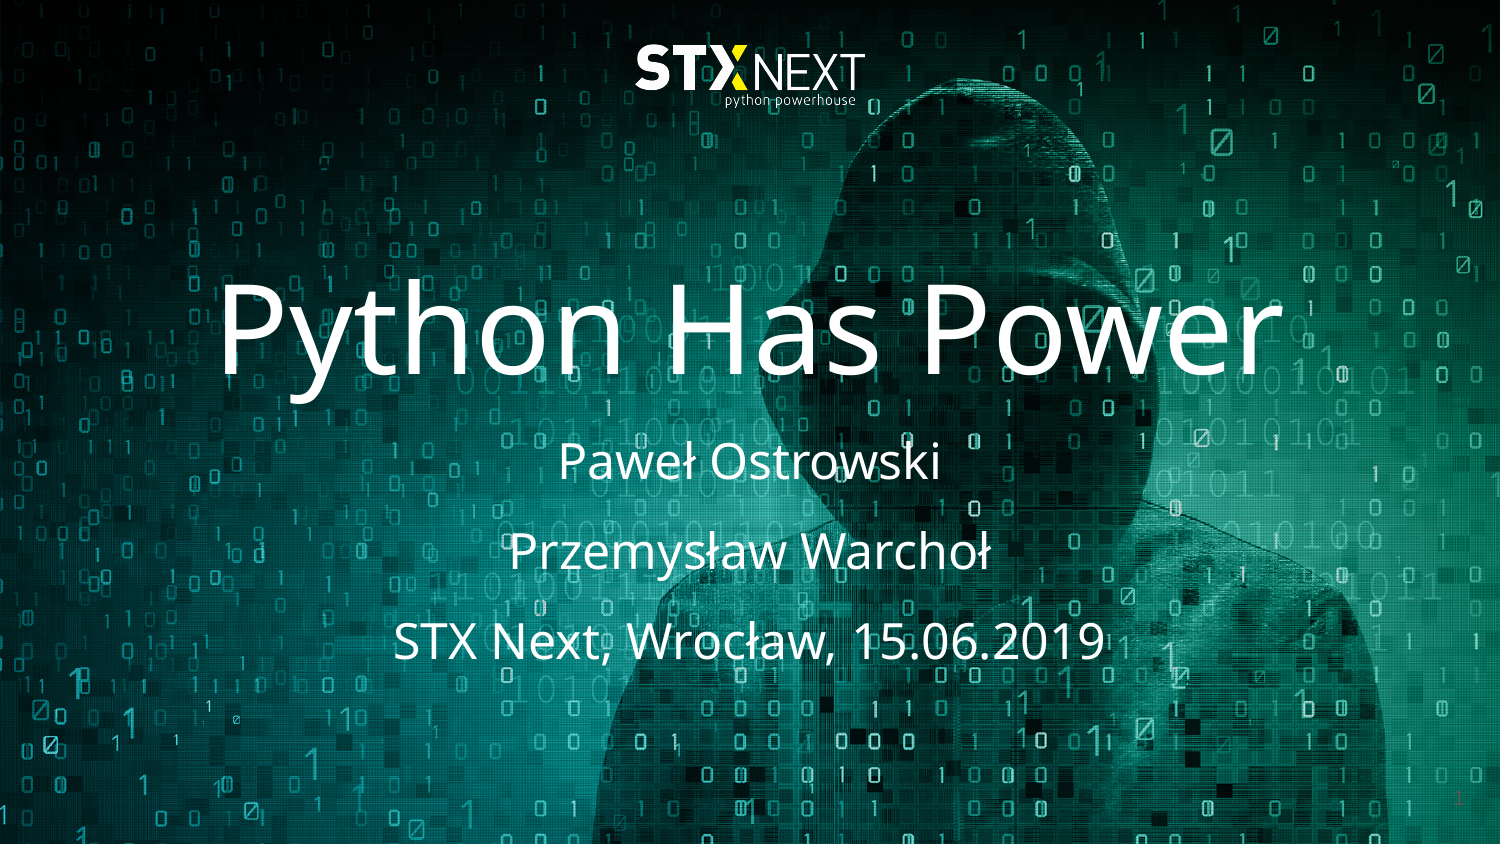

Python Has Power
Paweł Ostrowski
Przemysław Warchoł
STX Next, Wrocław, 15.06.2019